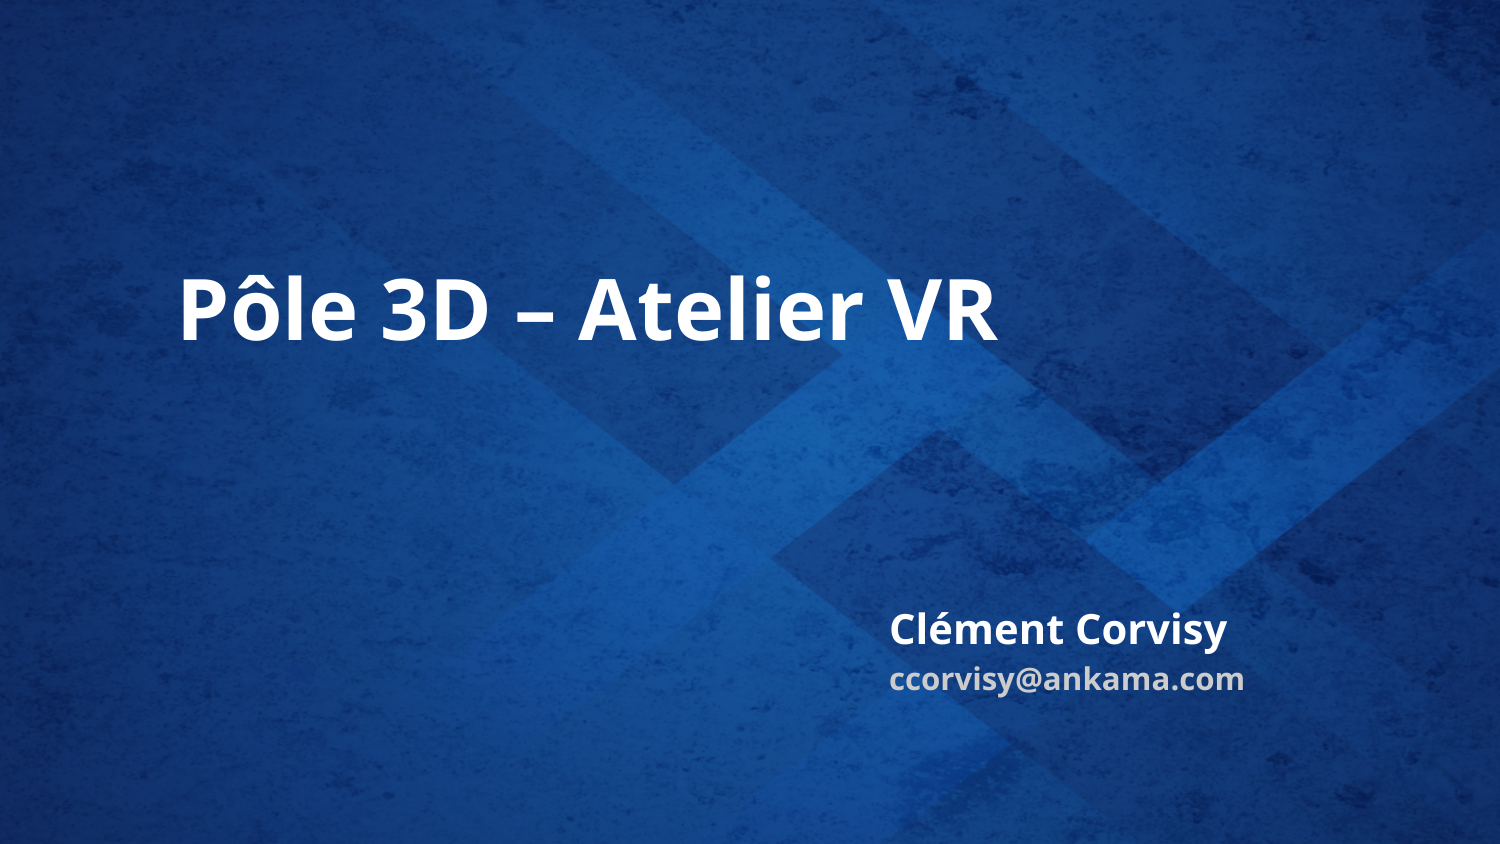

# Pôle 3D – Atelier VR
Clément Corvisy
ccorvisy@ankama.com